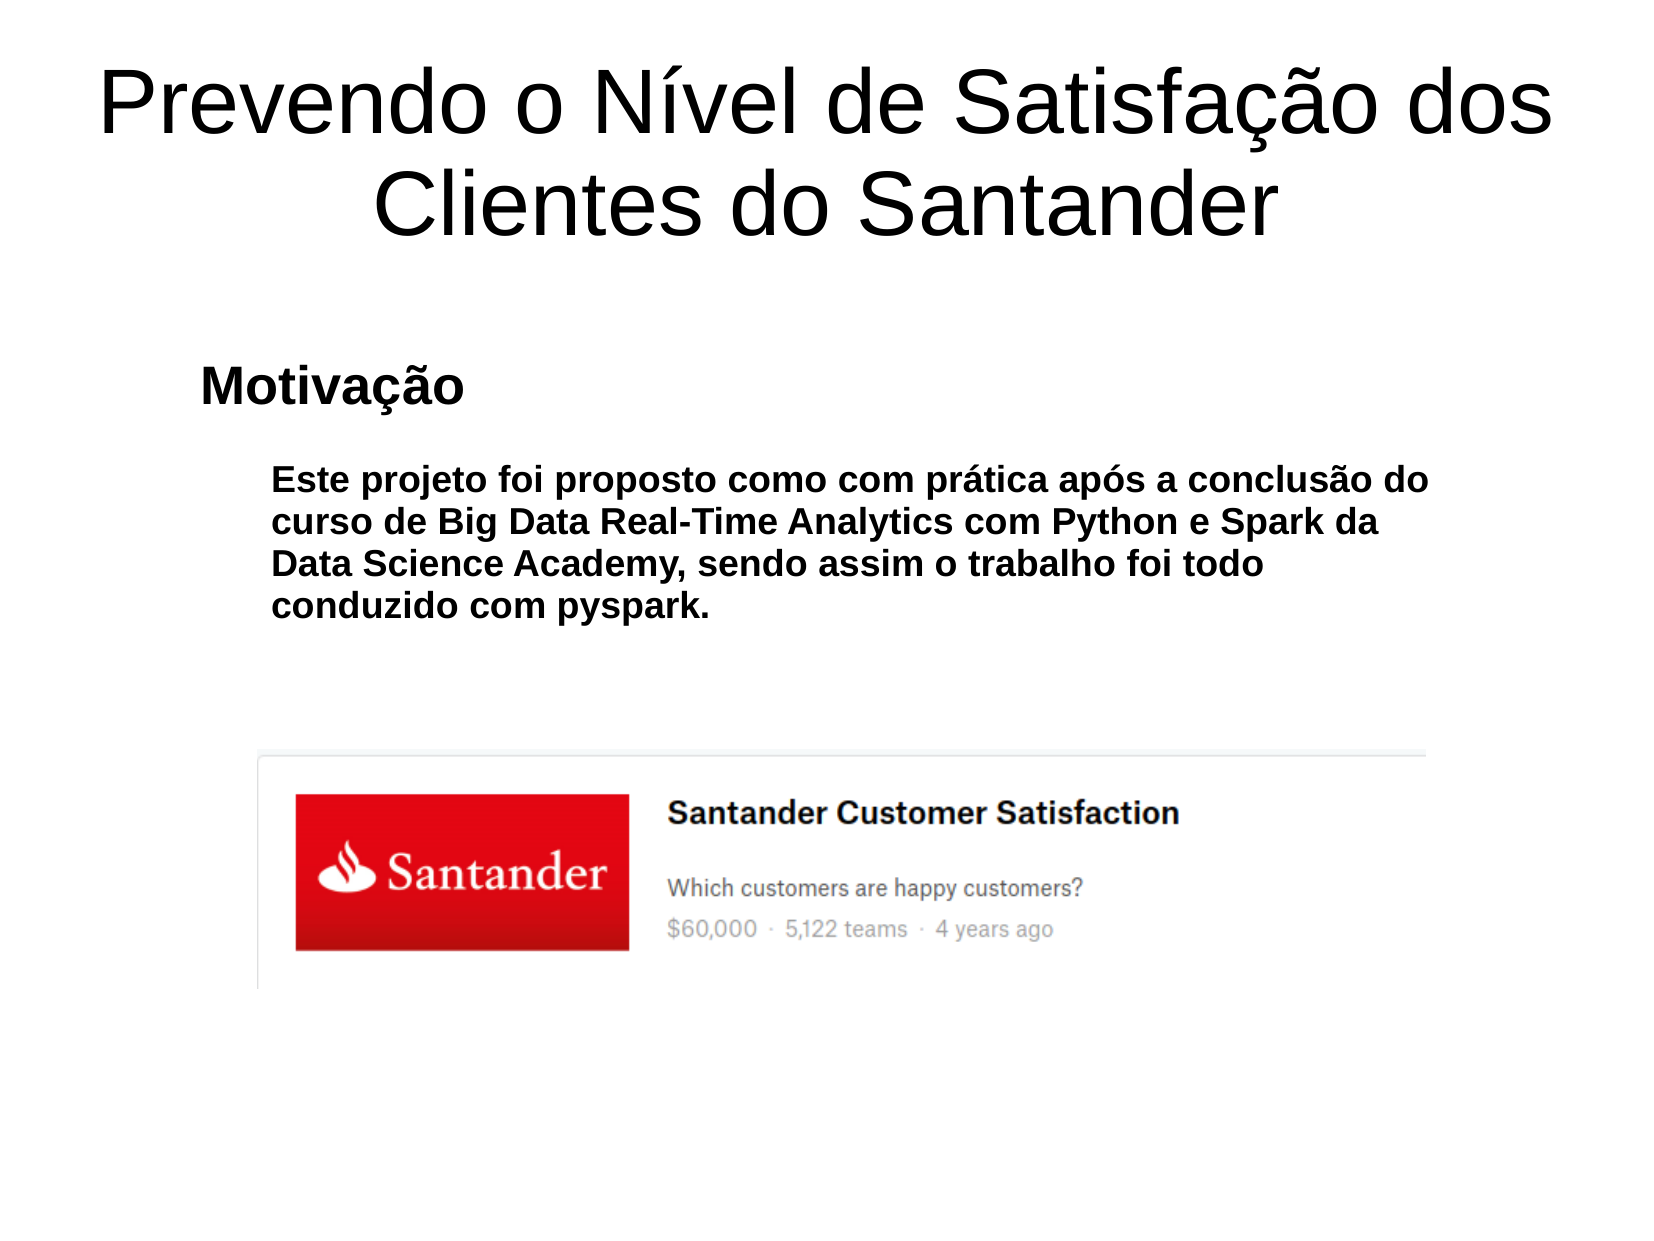

# Prevendo o Nível de Satisfação dos Clientes do Santander
Motivação
Este projeto foi proposto como com prática após a conclusão do curso de Big Data Real-Time Analytics com Python e Spark da Data Science Academy, sendo assim o trabalho foi todo conduzido com pyspark.